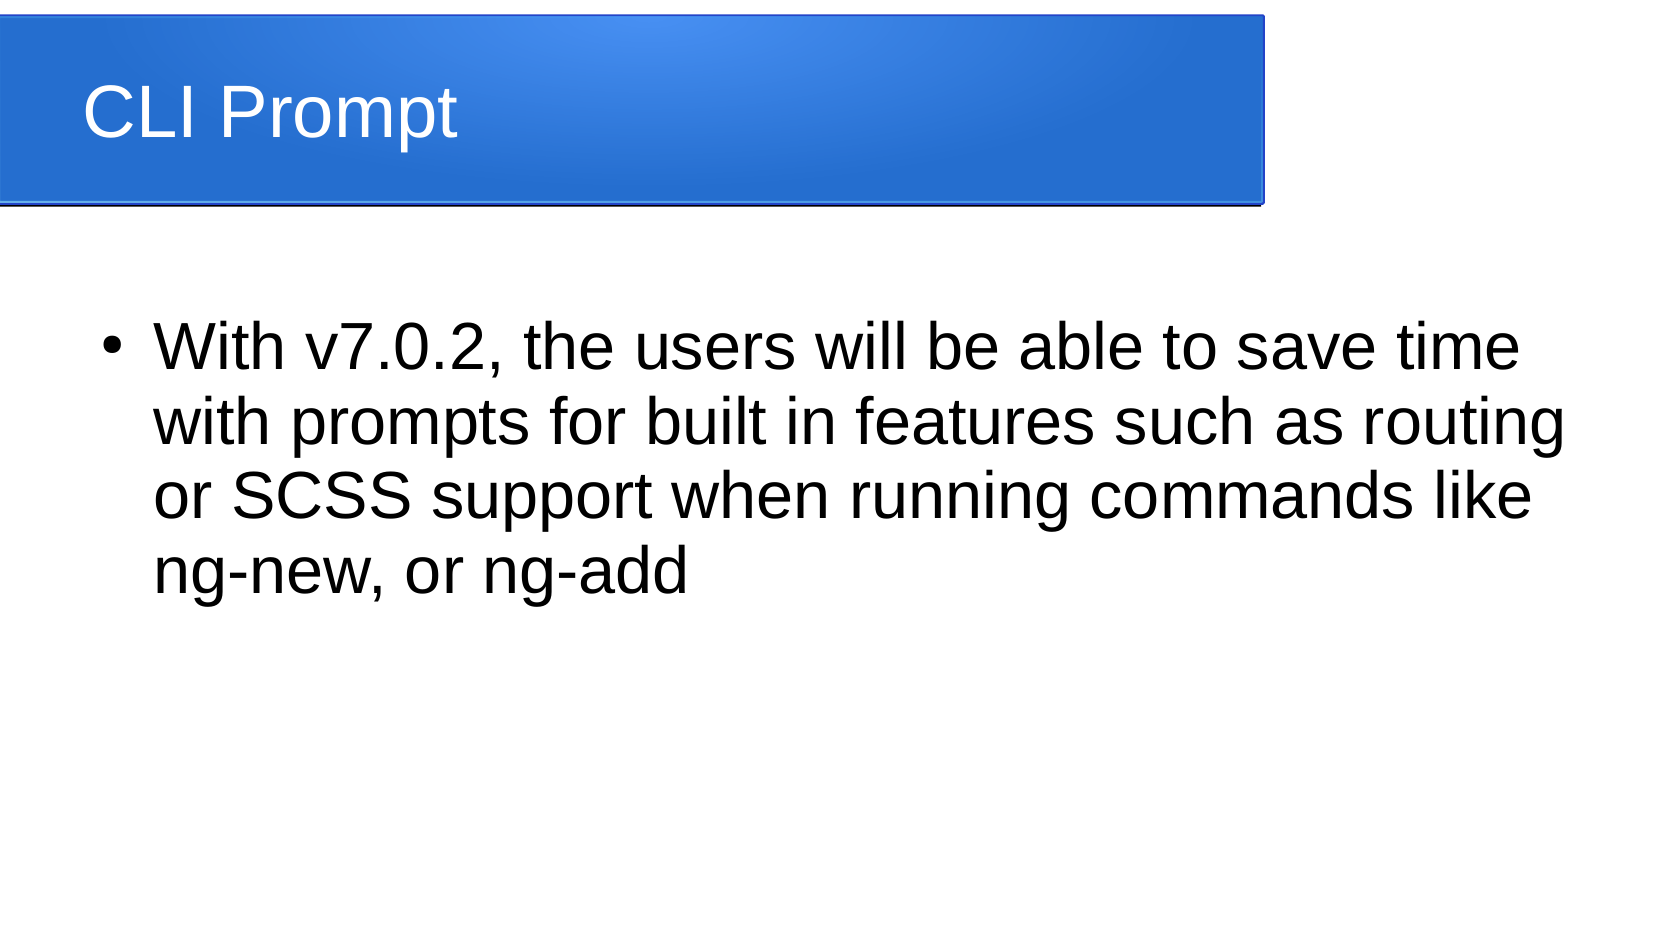

# CLI Prompt
With v7.0.2, the users will be able to save time with prompts for built in features such as routing or SCSS support when running commands like ng-new, or ng-add